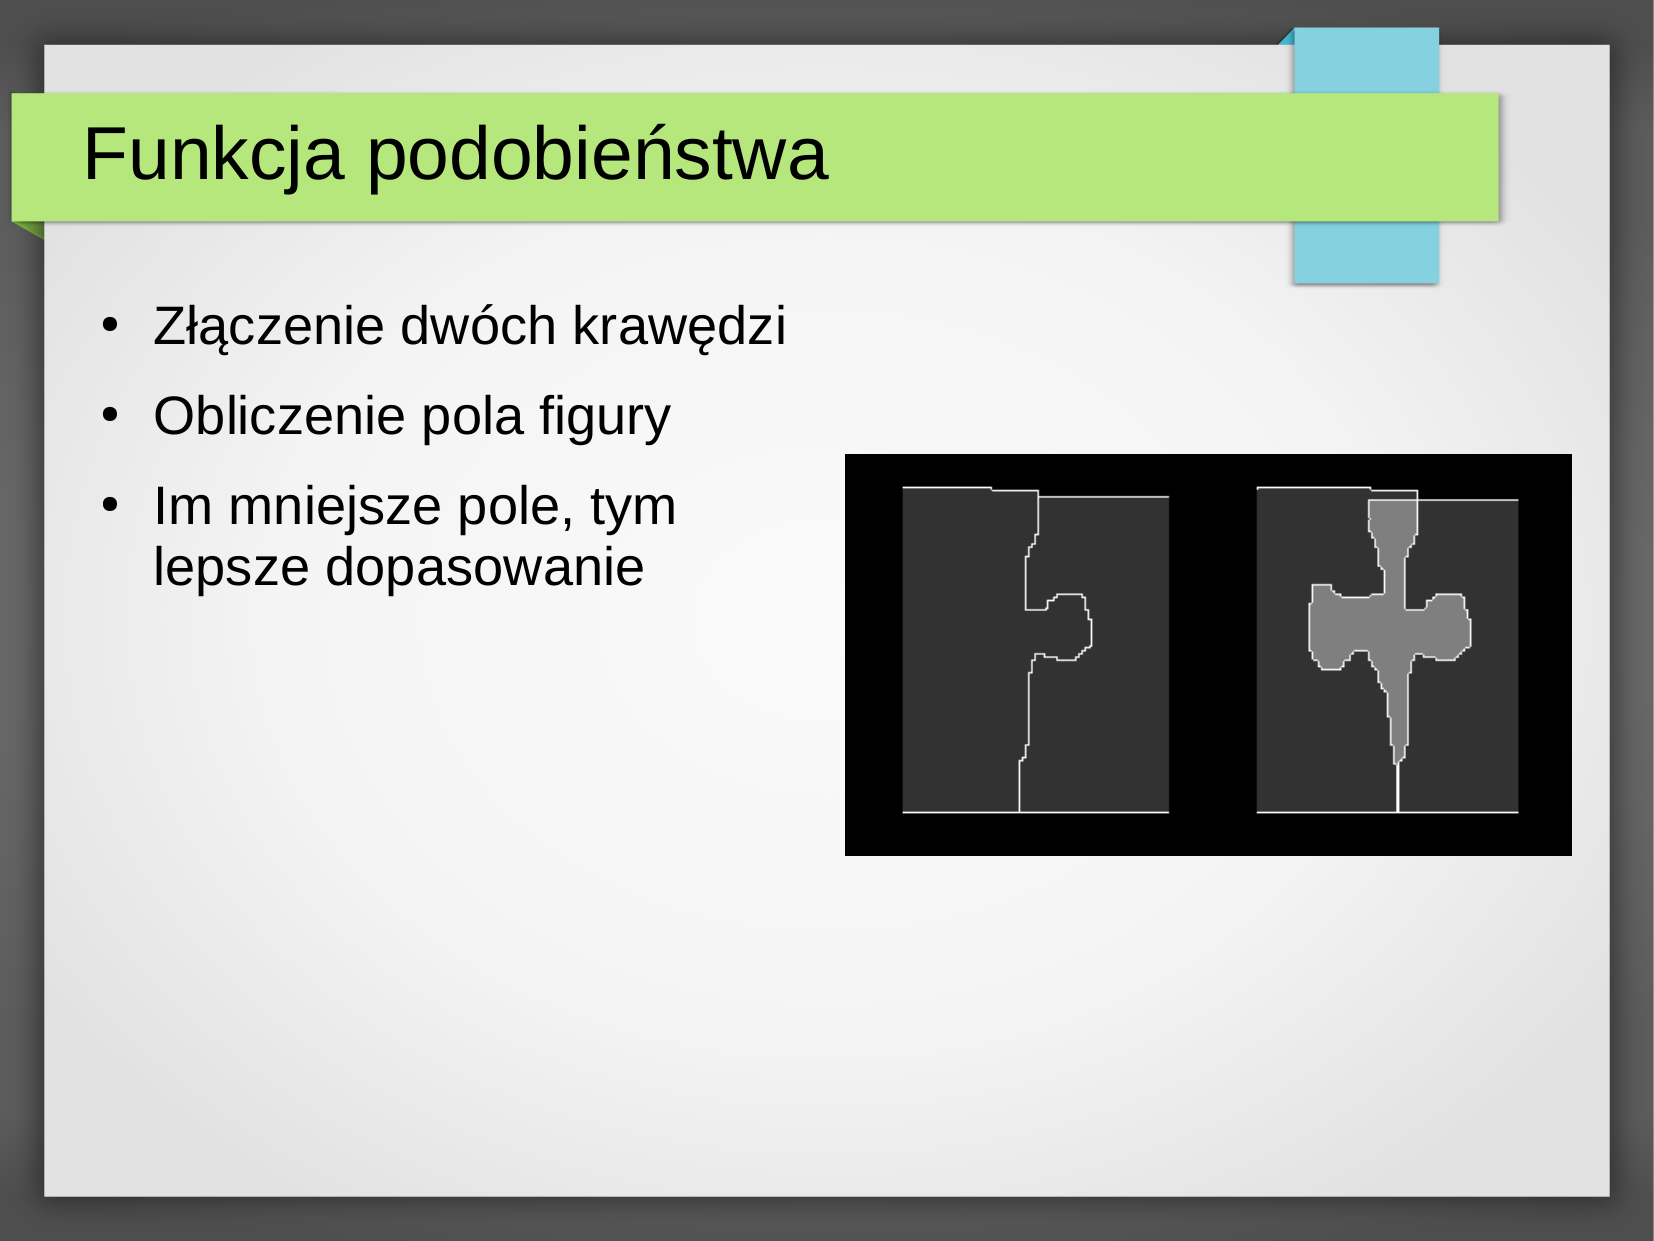

# Funkcja podobieństwa
Złączenie dwóch krawędzi
Obliczenie pola figury
Im mniejsze pole, tym lepsze dopasowanie